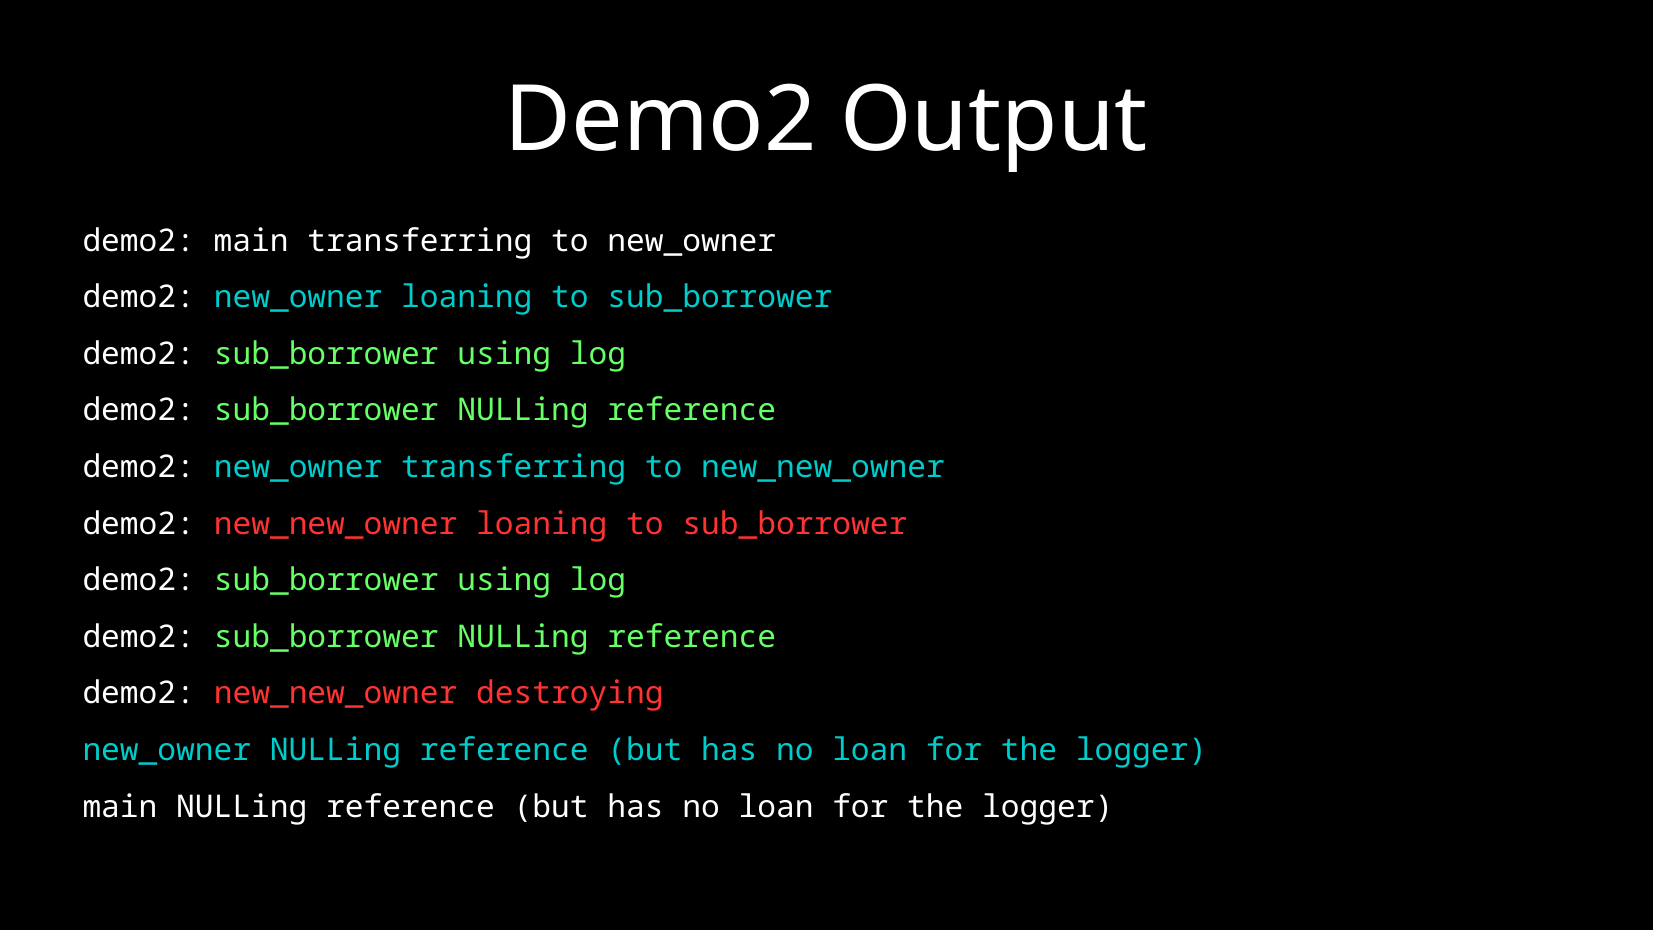

# Demo2 Output
demo2: main transferring to new_owner
demo2: new_owner loaning to sub_borrower
demo2: sub_borrower using log
demo2: sub_borrower NULLing reference
demo2: new_owner transferring to new_new_owner
demo2: new_new_owner loaning to sub_borrower
demo2: sub_borrower using log
demo2: sub_borrower NULLing reference
demo2: new_new_owner destroying
new_owner NULLing reference (but has no loan for the logger)
main NULLing reference (but has no loan for the logger)